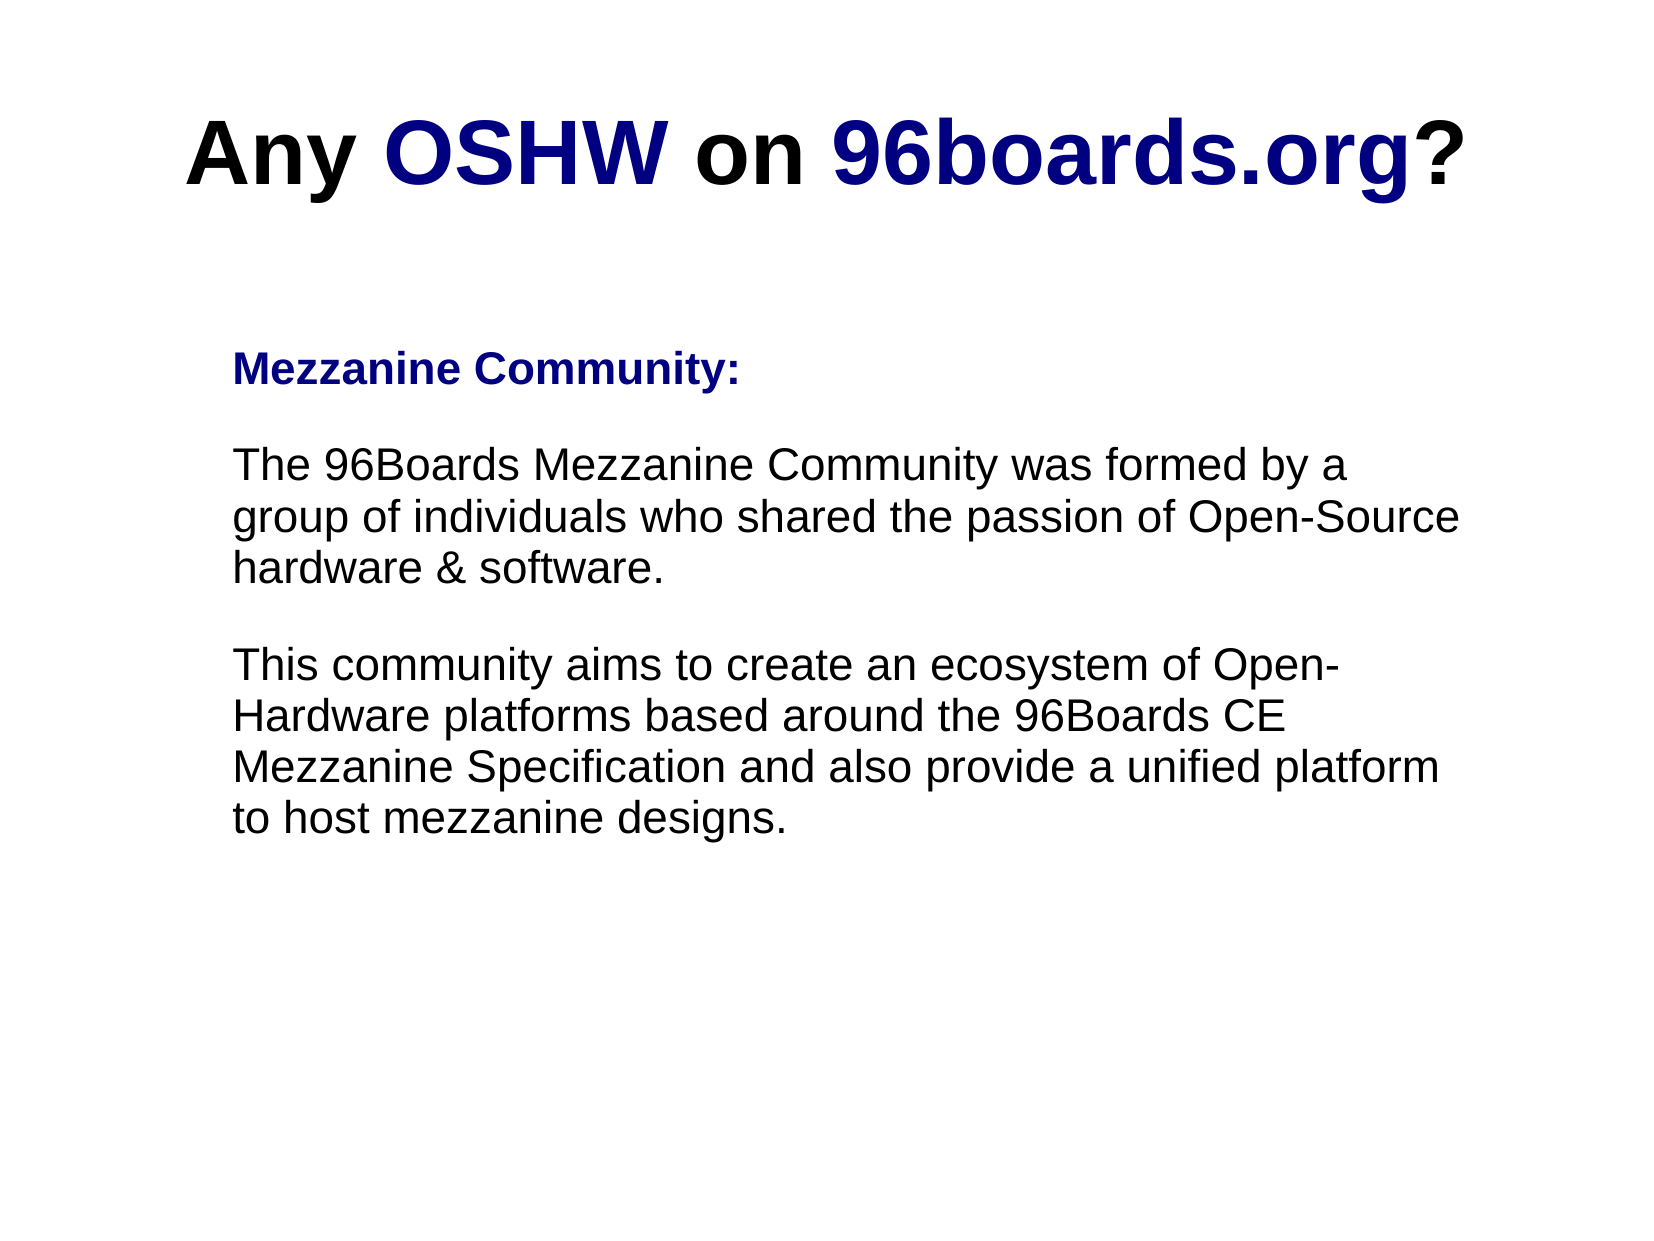

# Any OSHW on 96boards.org?
Mezzanine Community:
The 96Boards Mezzanine Community was formed by a group of individuals who shared the passion of Open-Source hardware & software.
This community aims to create an ecosystem of Open-Hardware platforms based around the 96Boards CE Mezzanine Specification and also provide a unified platform to host mezzanine designs.